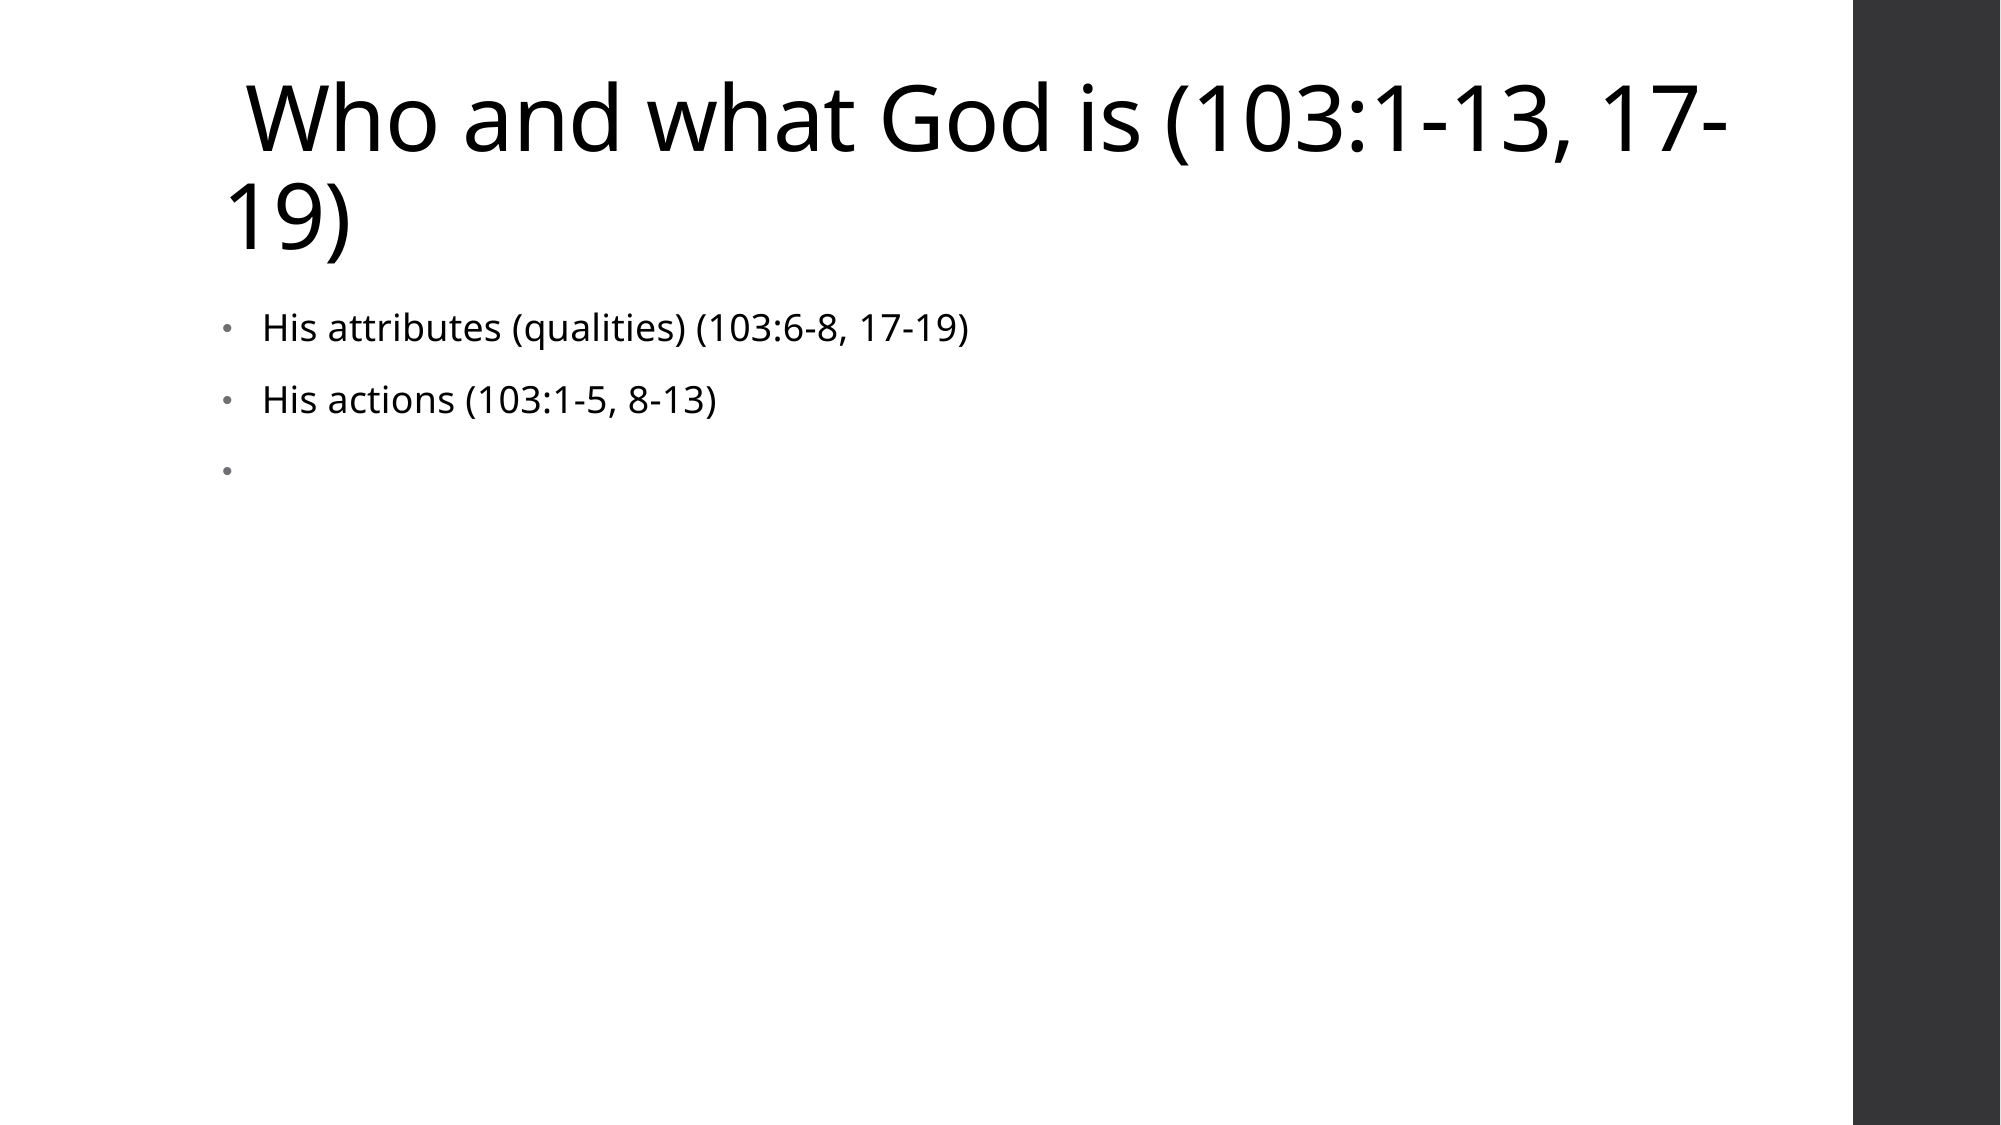

# Who and what God is (103:1-13, 17-19)
 His attributes (qualities) (103:6-8, 17-19)
 His actions (103:1-5, 8-13)